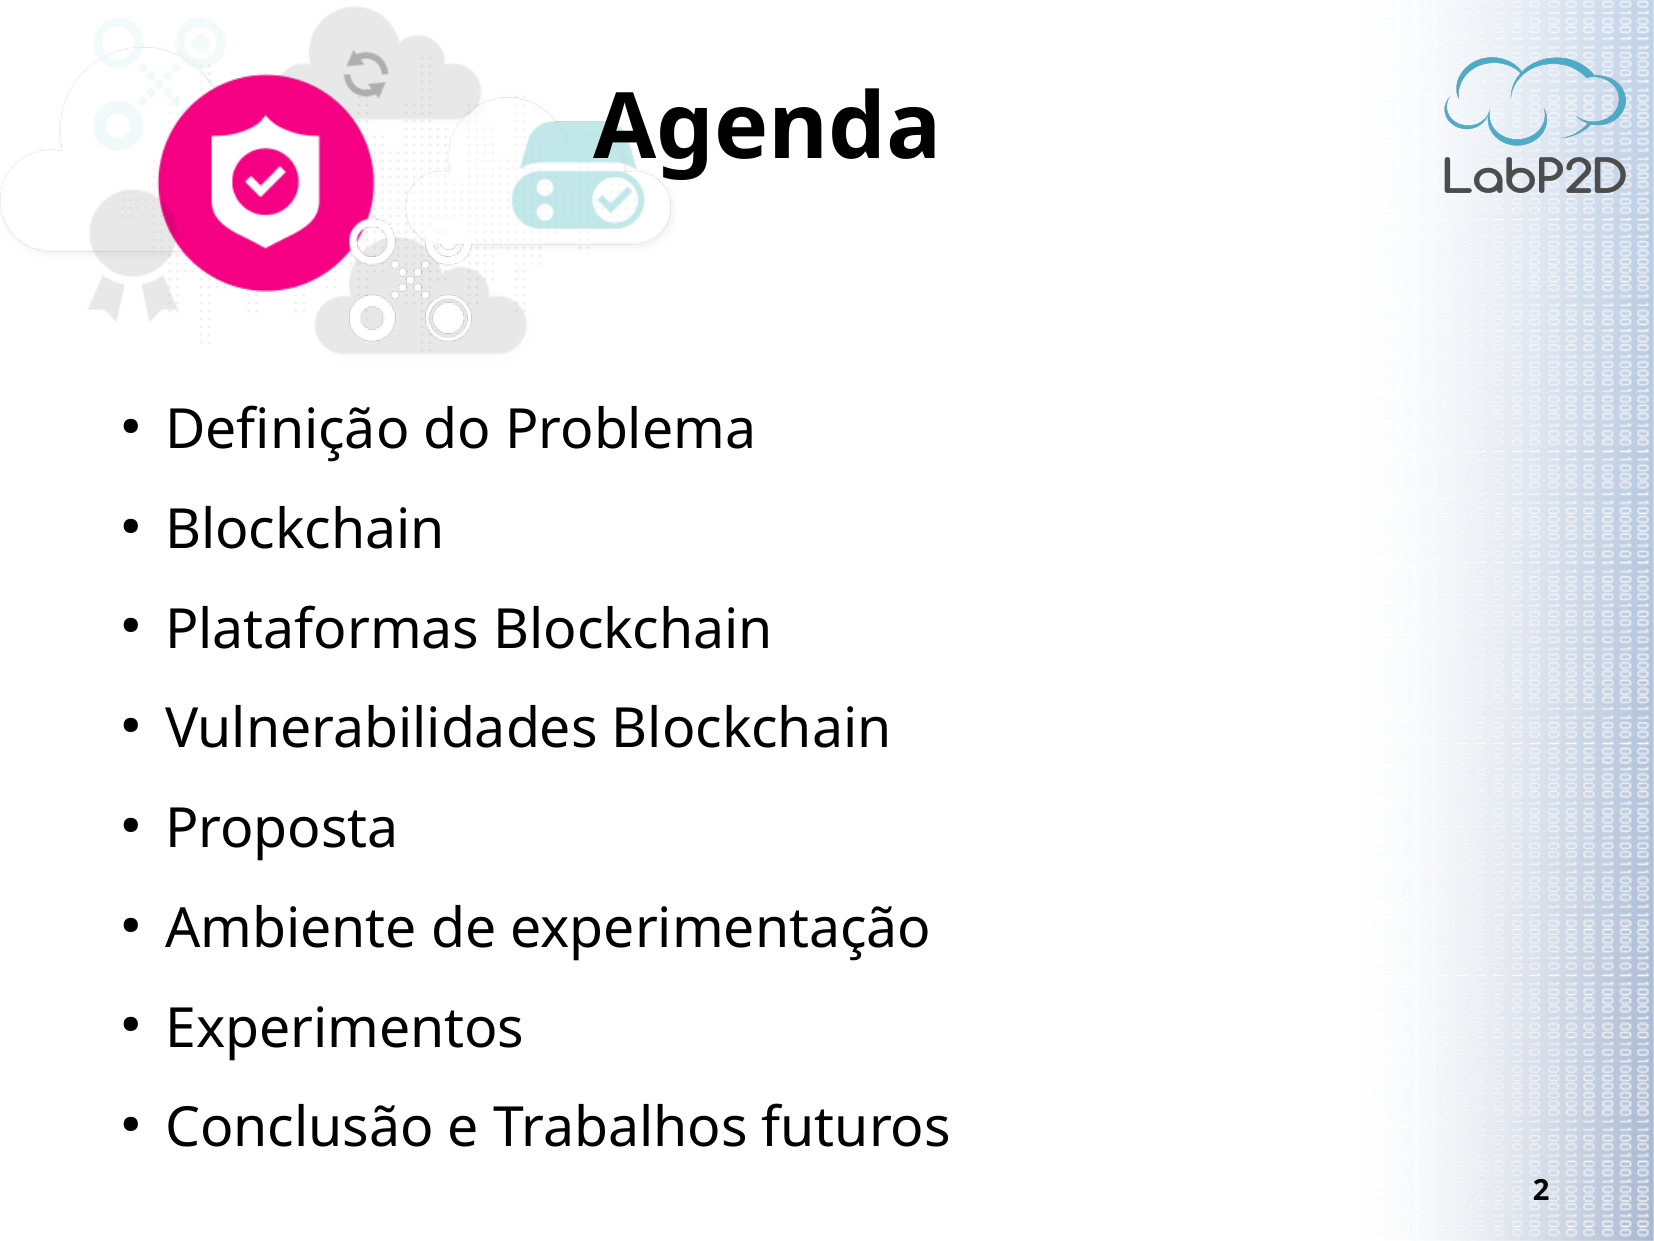

# Agenda
Definição do Problema
Blockchain
Plataformas Blockchain
Vulnerabilidades Blockchain
Proposta
Ambiente de experimentação
Experimentos
Conclusão e Trabalhos futuros
2